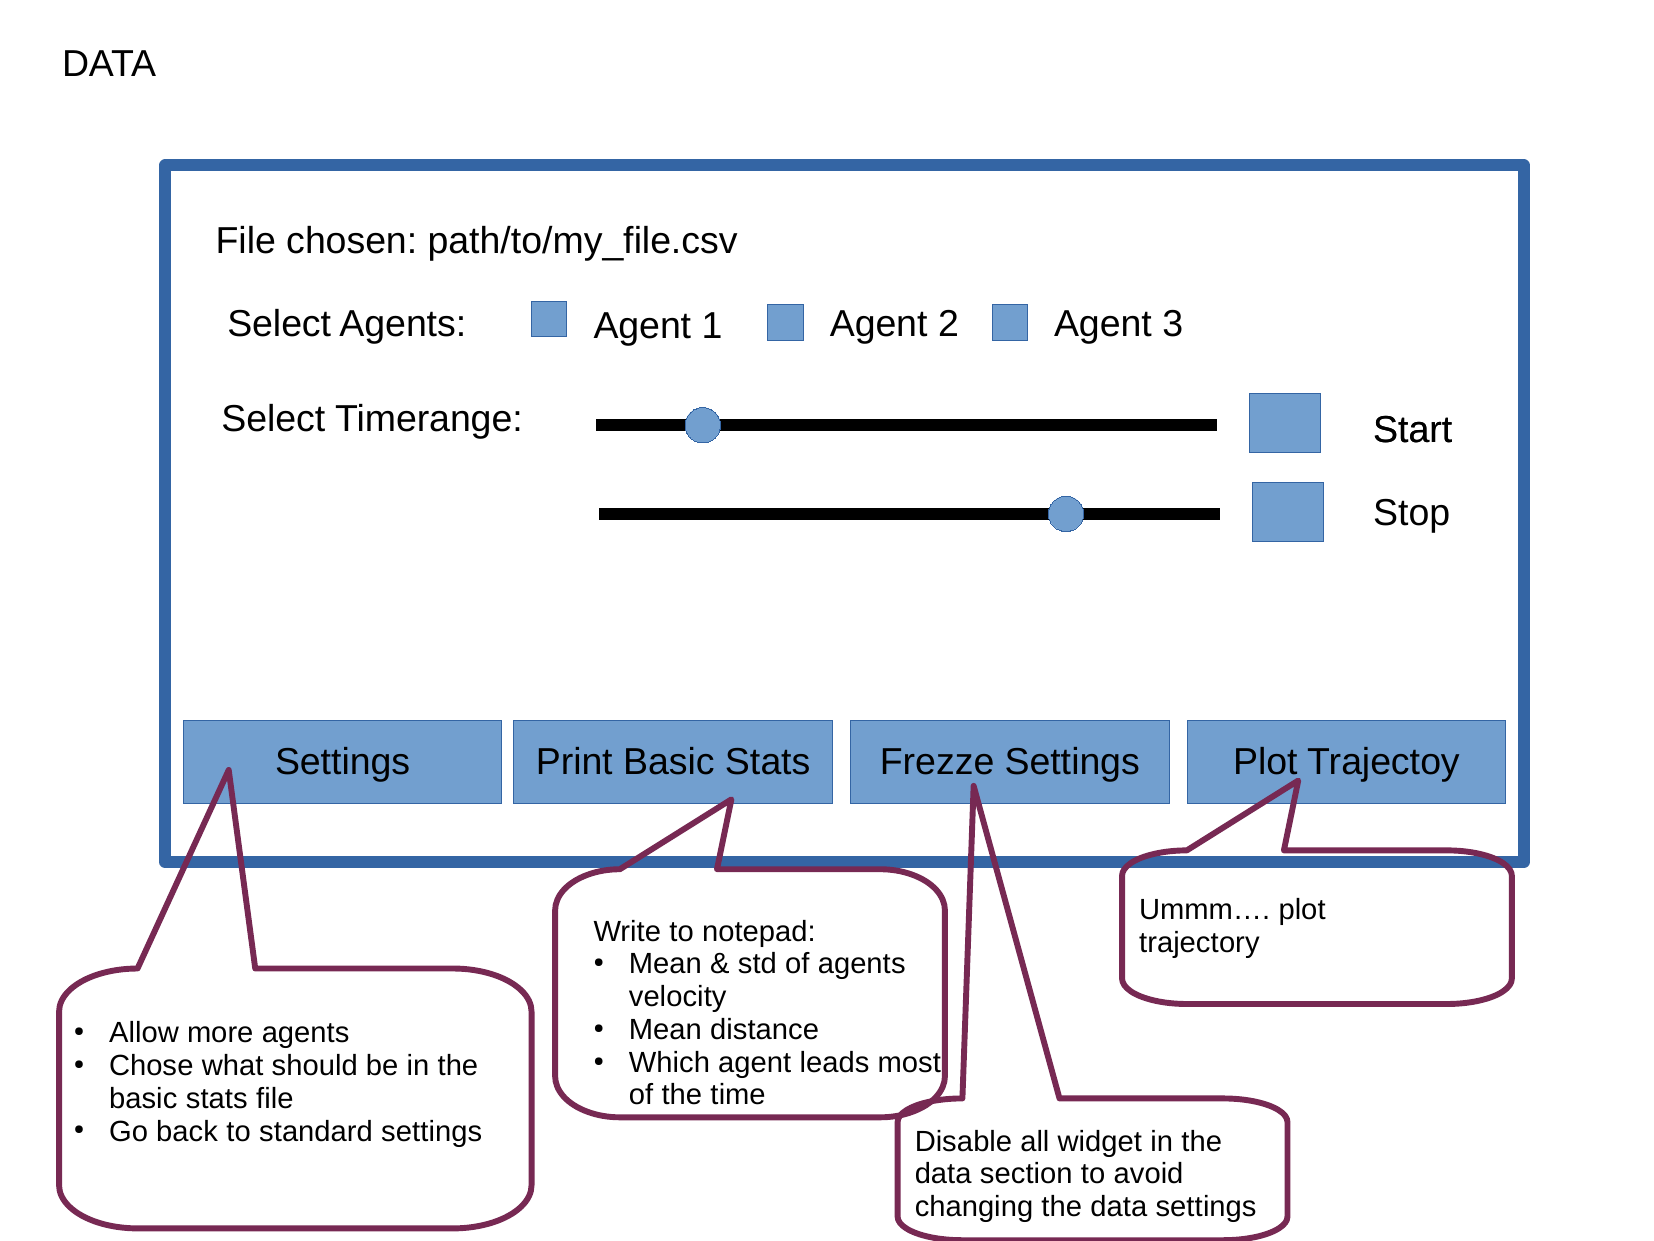

DATA
File chosen: path/to/my_file.csv
Select Agents:
Agent 2
Agent 3
Agent 1
Select Timerange:
Start
Start
Stop
Settings
Print Basic Stats
Frezze Settings
Plot Trajectoy
Ummm…. plot trajectory
Write to notepad:
Mean & std of agents velocity
Mean distance
Which agent leads most of the time
Allow more agents
Chose what should be in the basic stats file
Go back to standard settings
Disable all widget in the data section to avoid changing the data settings